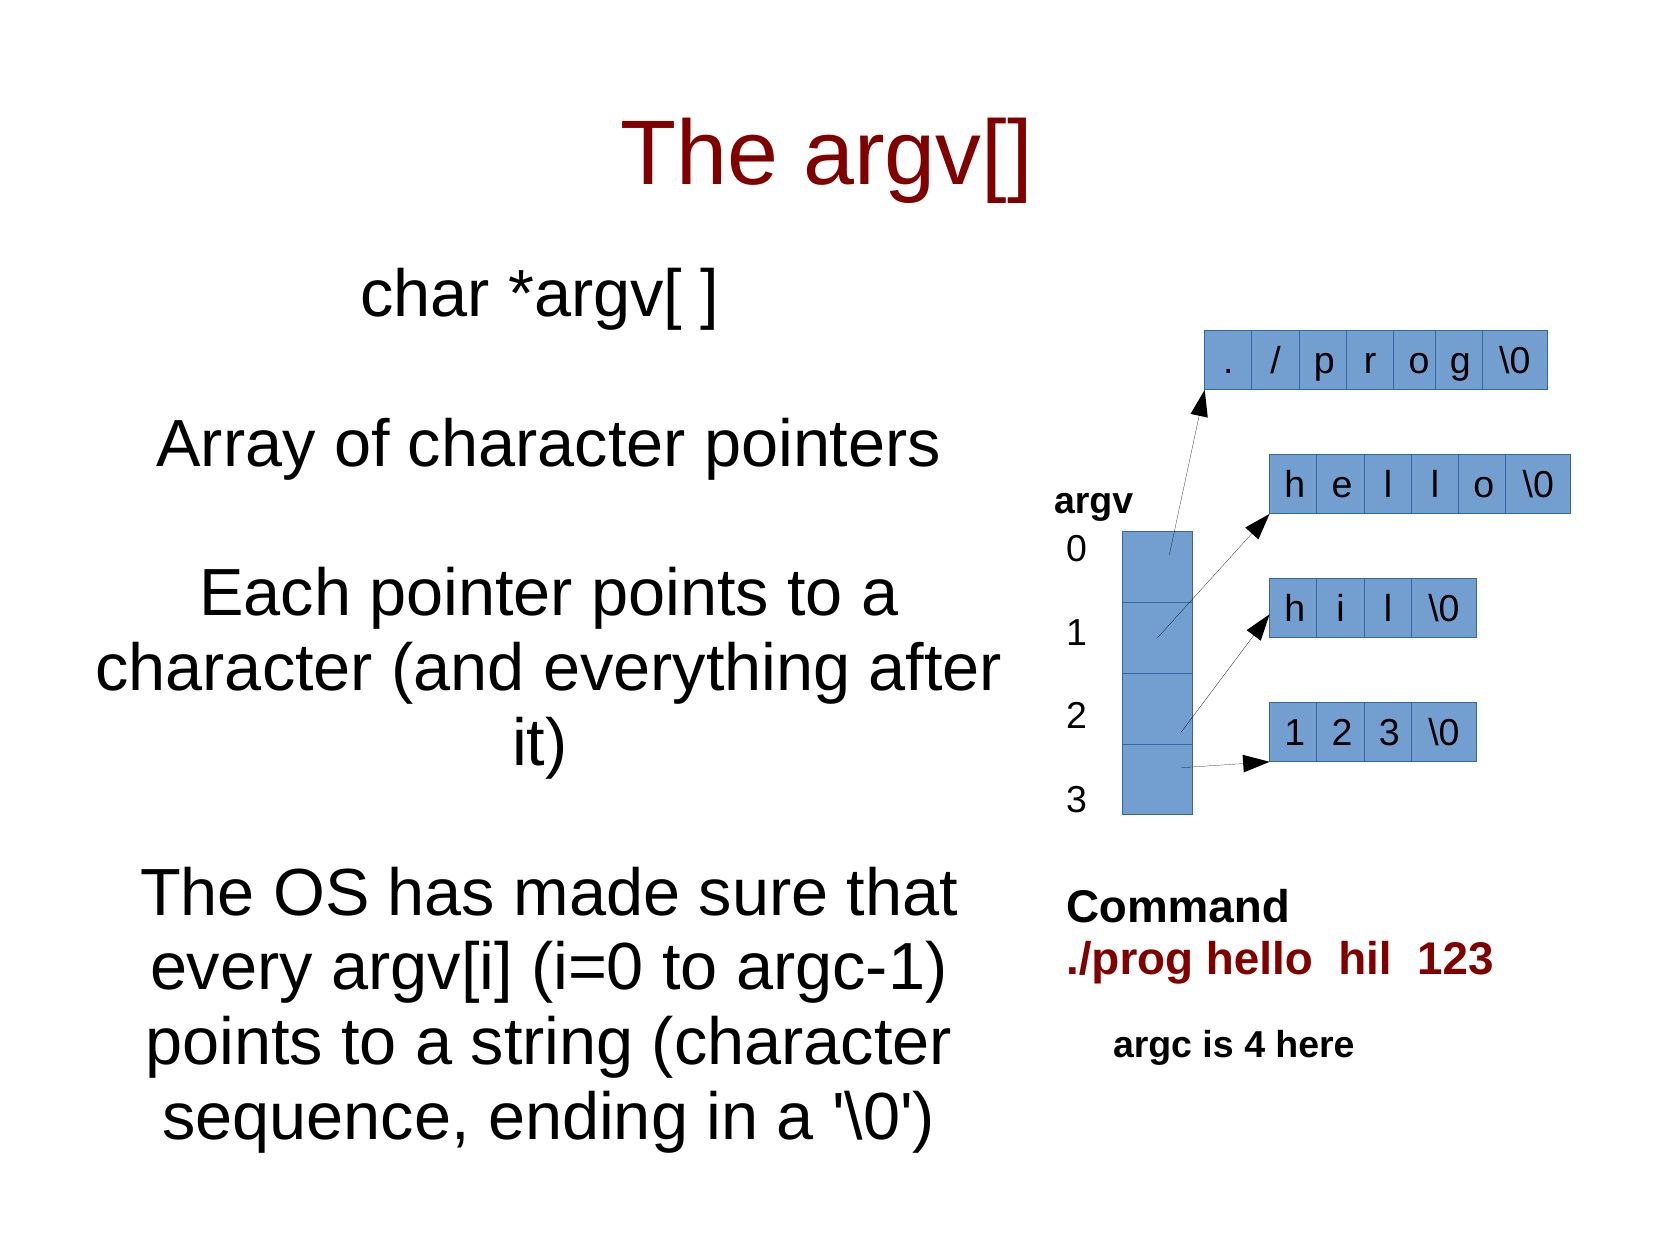

# The argv[]
char *argv[ ]
Array of character pointers
Each pointer points to a character (and everything after it)
The OS has made sure that every argv[i] (i=0 to argc-1) points to a string (character sequence, ending in a '\0')
.
/
p
r
o
g
\0
h
e
l
l
o
\0
argv
0
1
2
3
h
i
l
\0
1
2
3
\0
Command
./prog hello hil 123
argc is 4 here